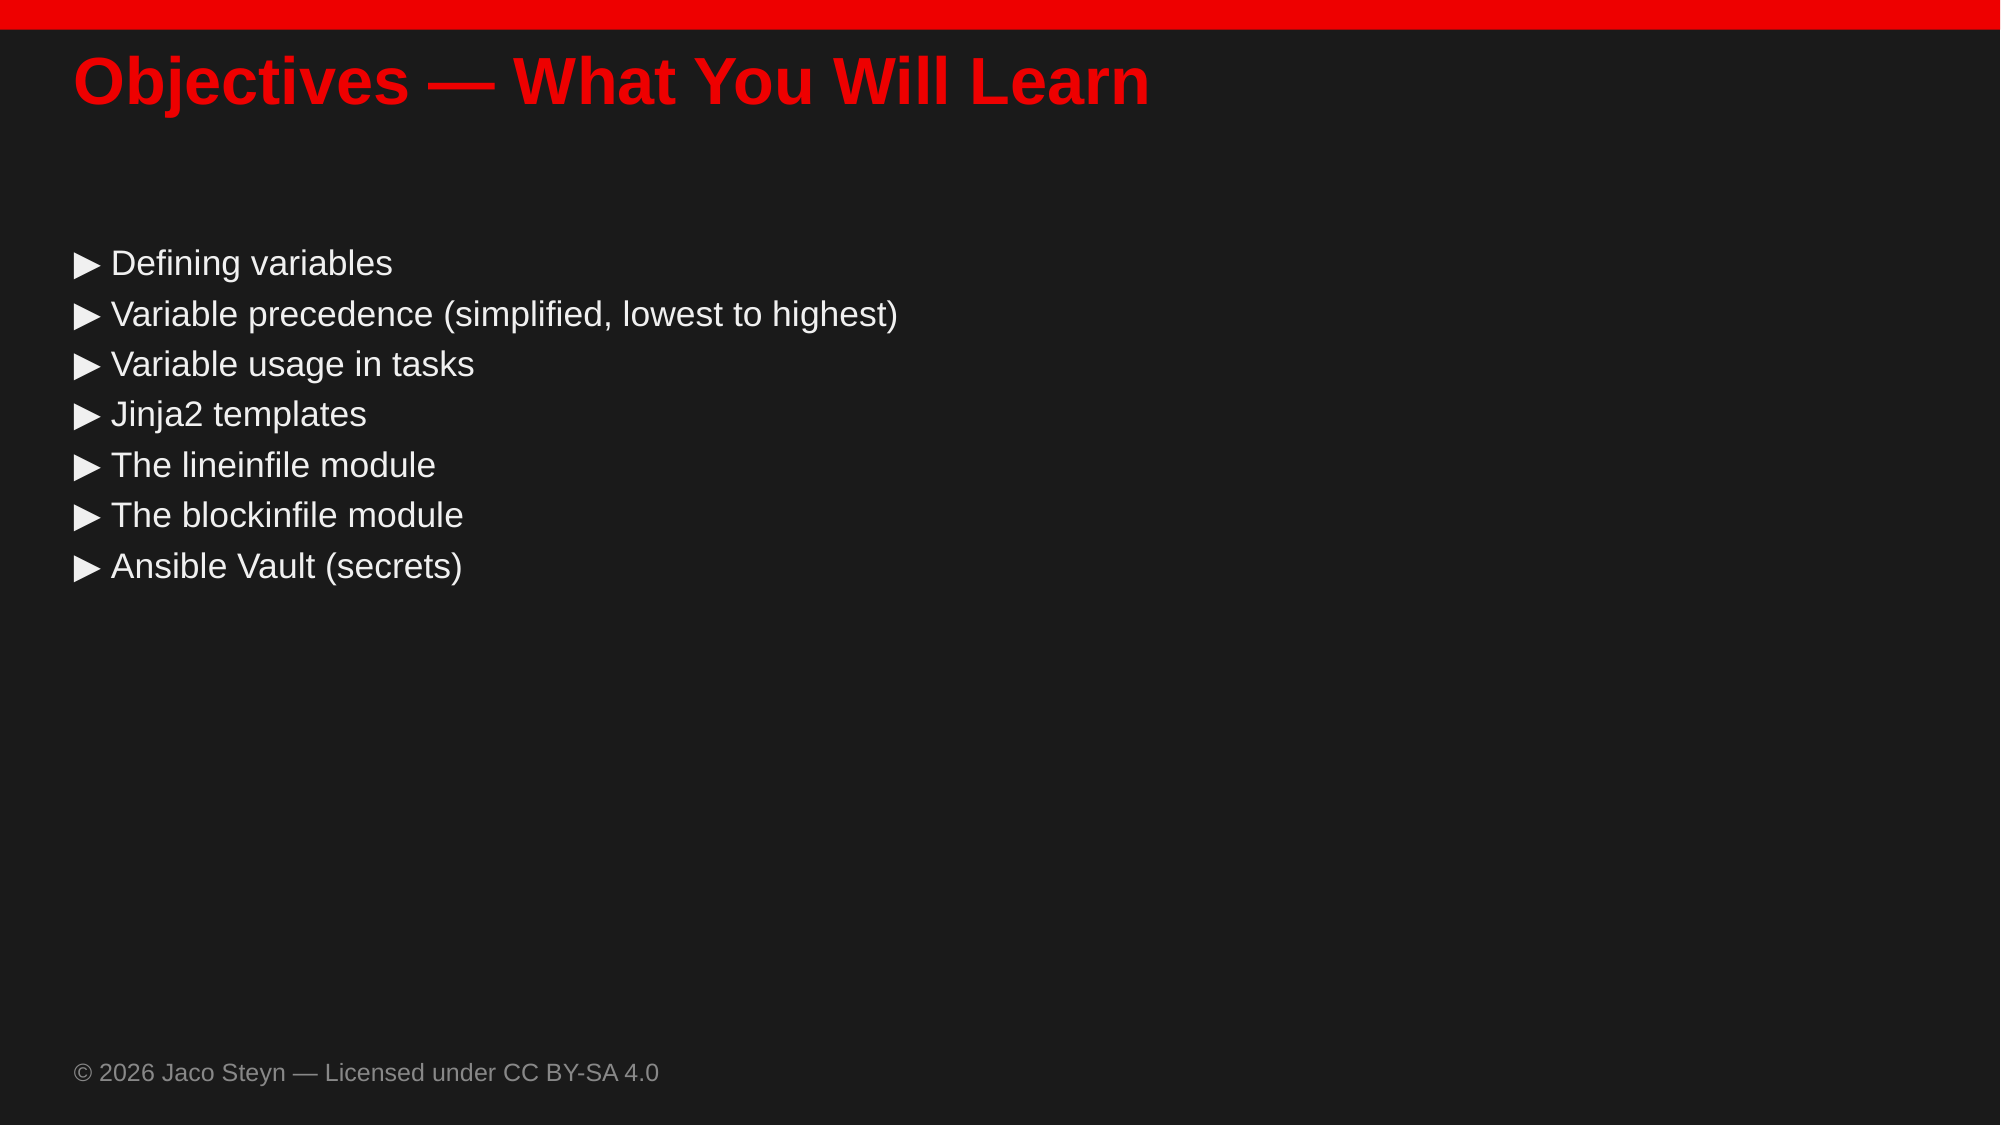

Objectives — What You Will Learn
▶ Defining variables
▶ Variable precedence (simplified, lowest to highest)
▶ Variable usage in tasks
▶ Jinja2 templates
▶ The lineinfile module
▶ The blockinfile module
▶ Ansible Vault (secrets)
© 2026 Jaco Steyn — Licensed under CC BY-SA 4.0